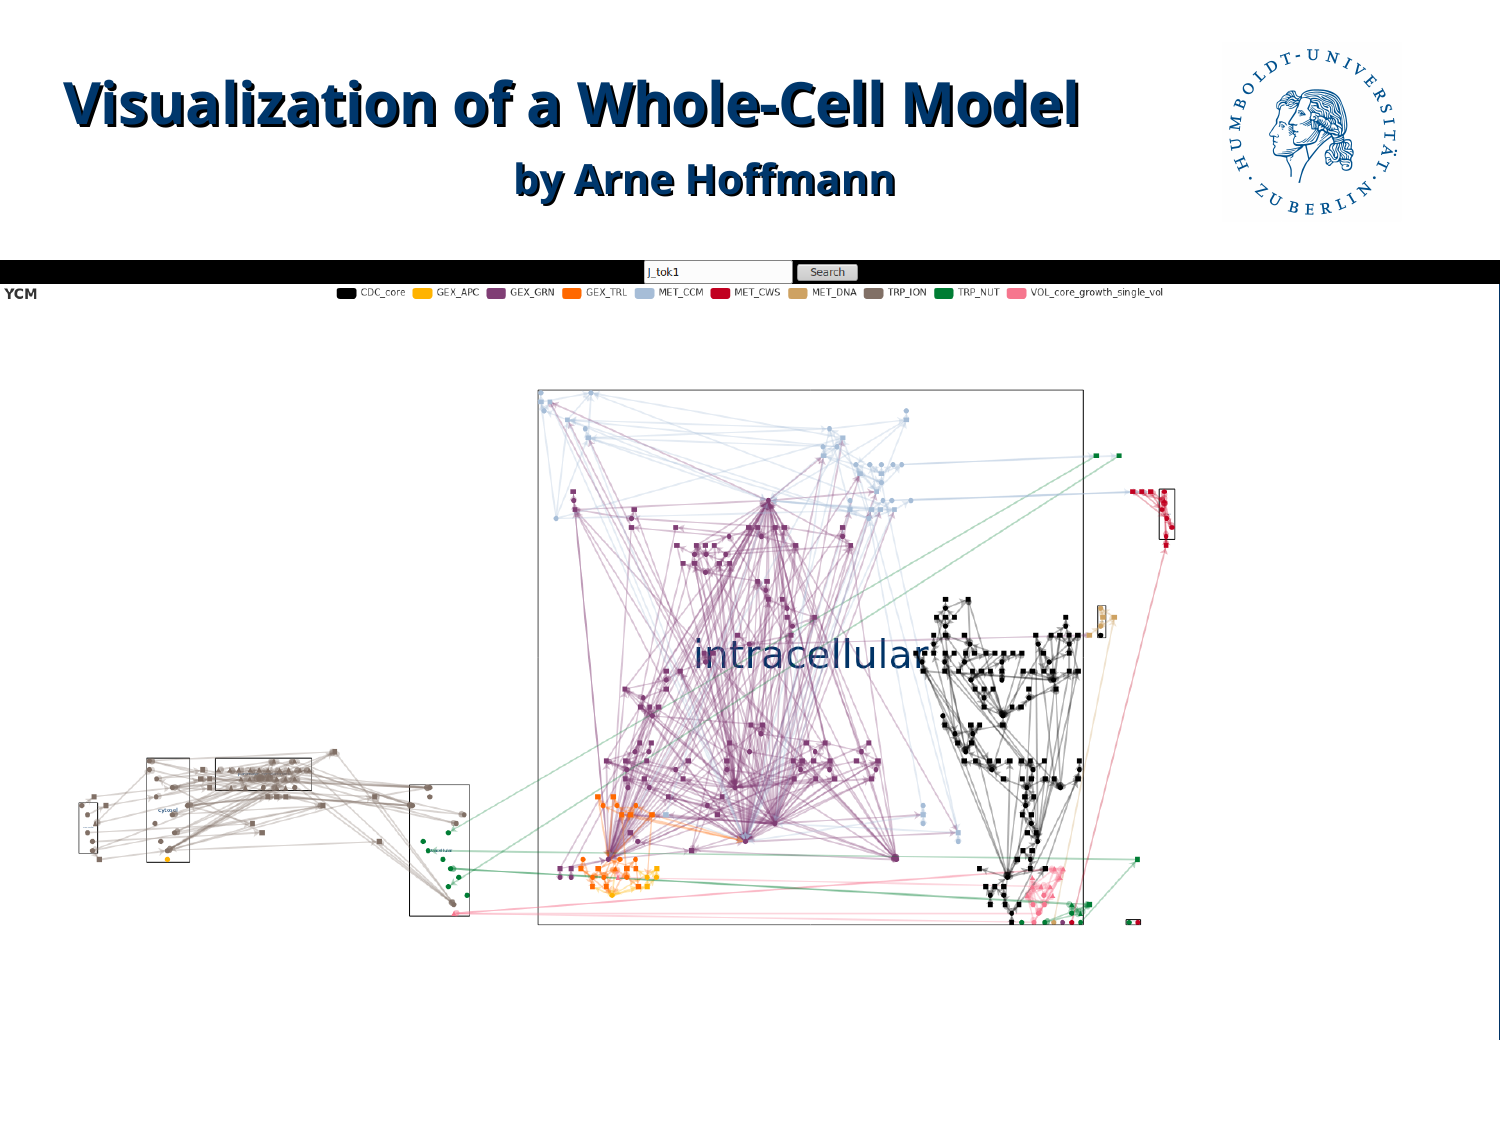

# Visualization of a Whole-Cell Model by Arne Hoffmann